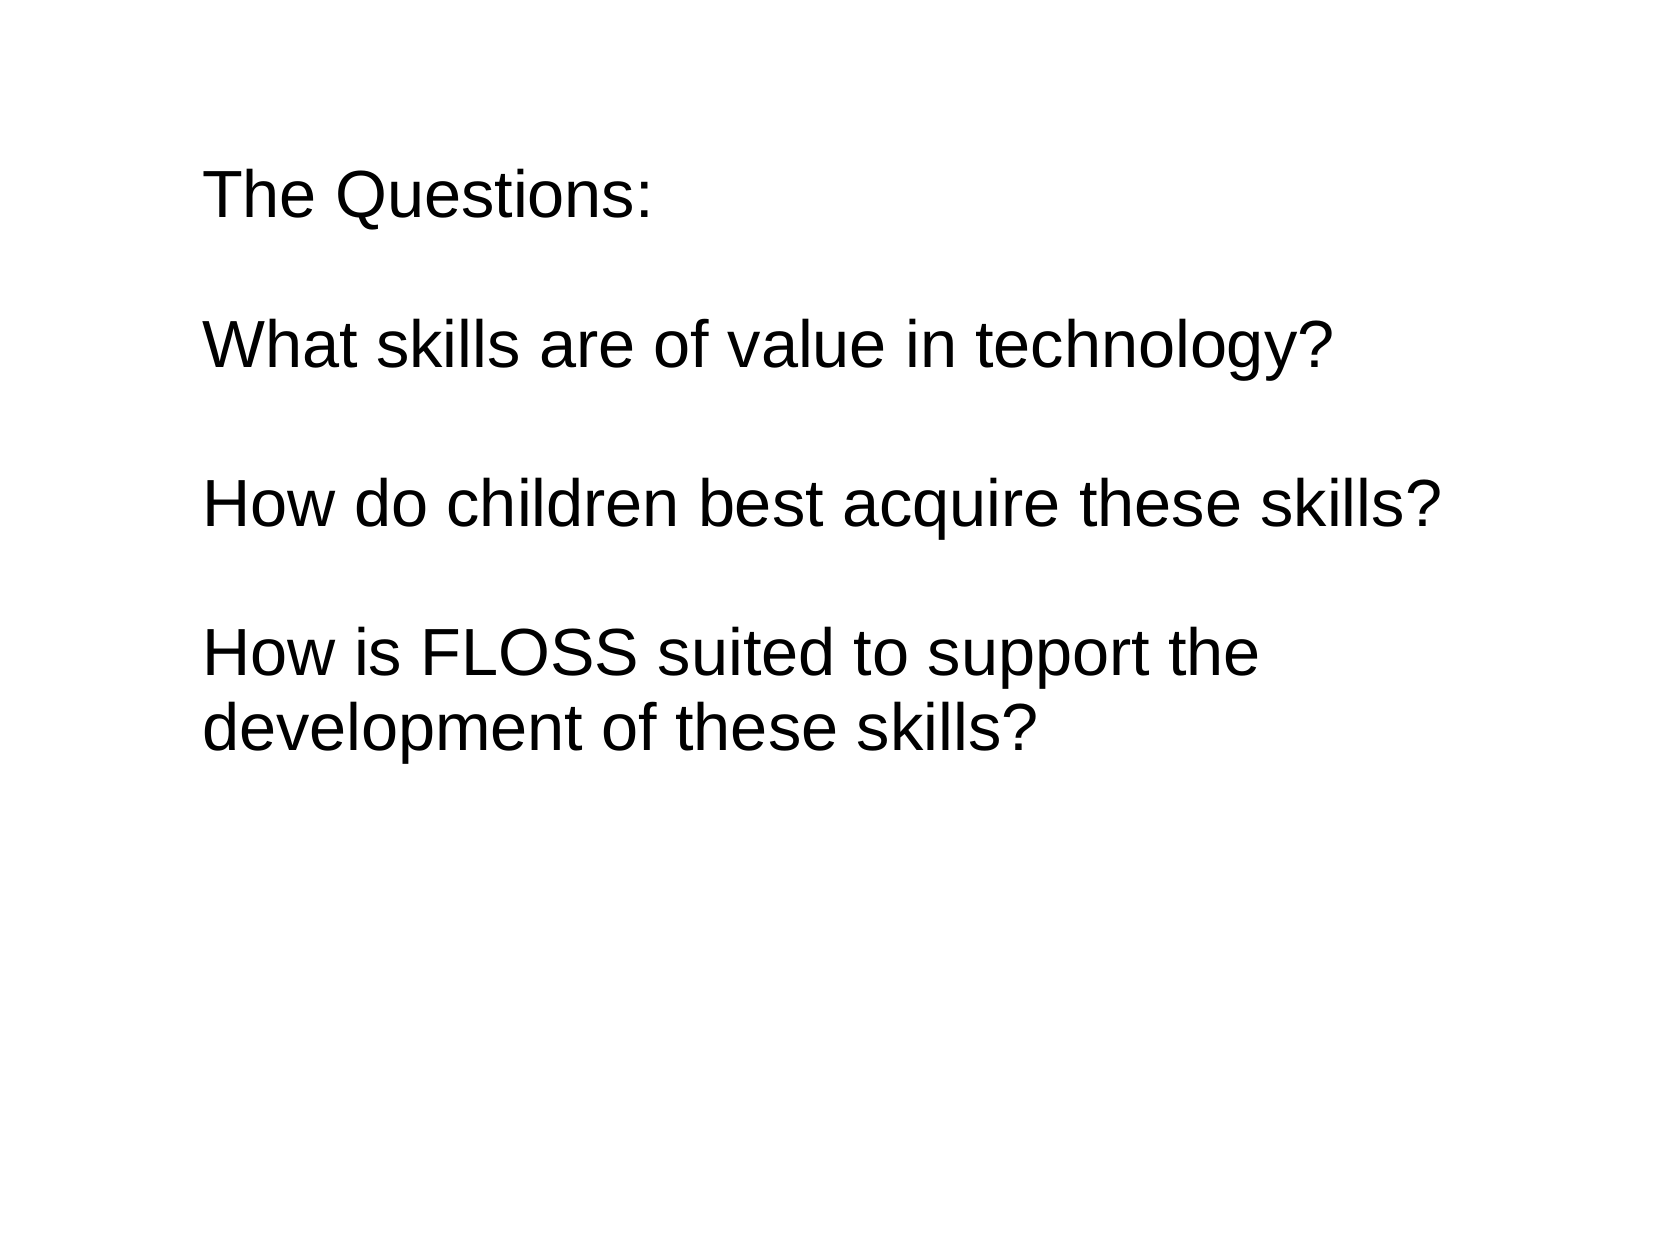

The Questions:
What skills are of value in technology?
How do children best acquire these skills?
How is FLOSS suited to support the development of these skills?